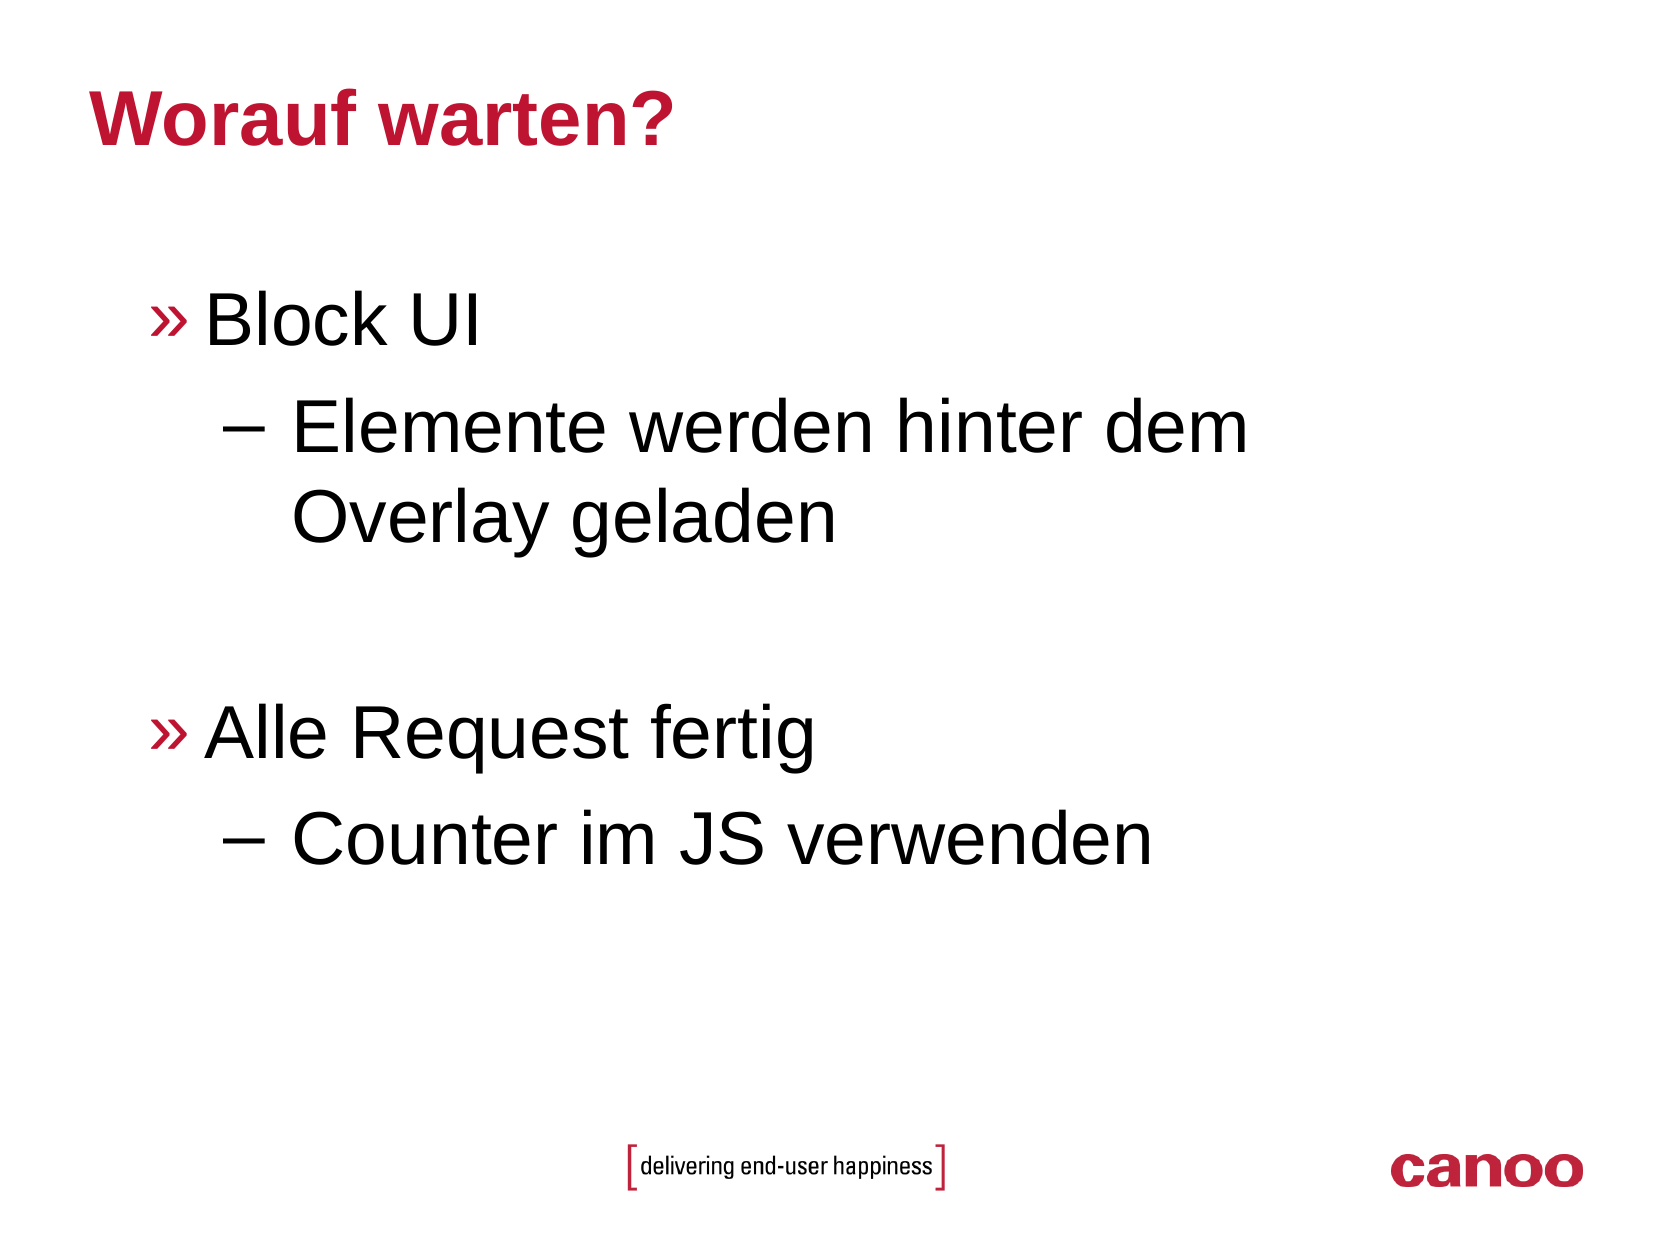

# Worauf warten?
Block UI
 Elemente werden hinter dem
 Overlay geladen
Alle Request fertig
 Counter im JS verwenden